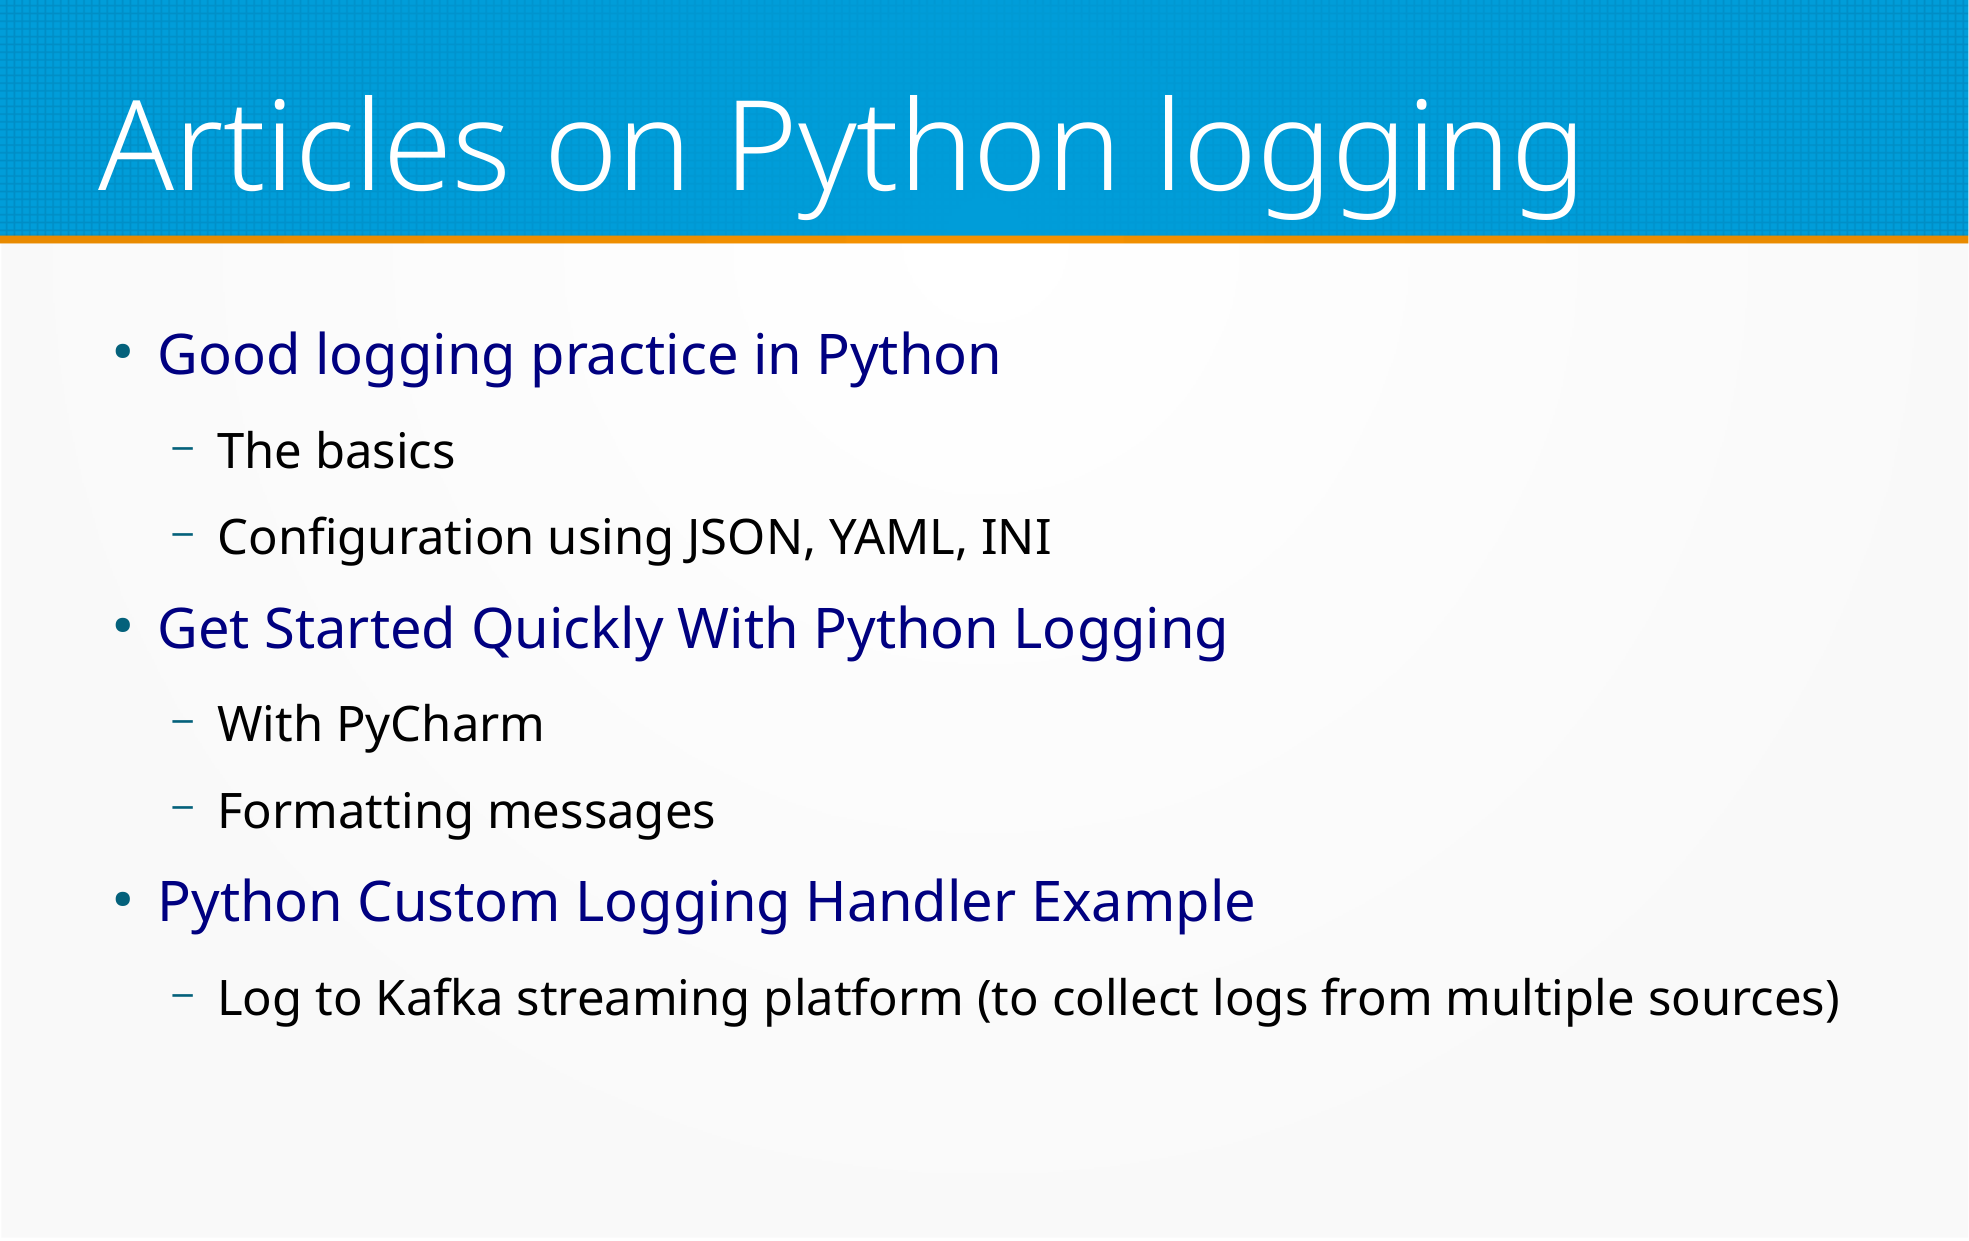

# Articles on Python logging
Good logging practice in Python
The basics
Configuration using JSON, YAML, INI
Get Started Quickly With Python Logging
With PyCharm
Formatting messages
Python Custom Logging Handler Example
Log to Kafka streaming platform (to collect logs from multiple sources)